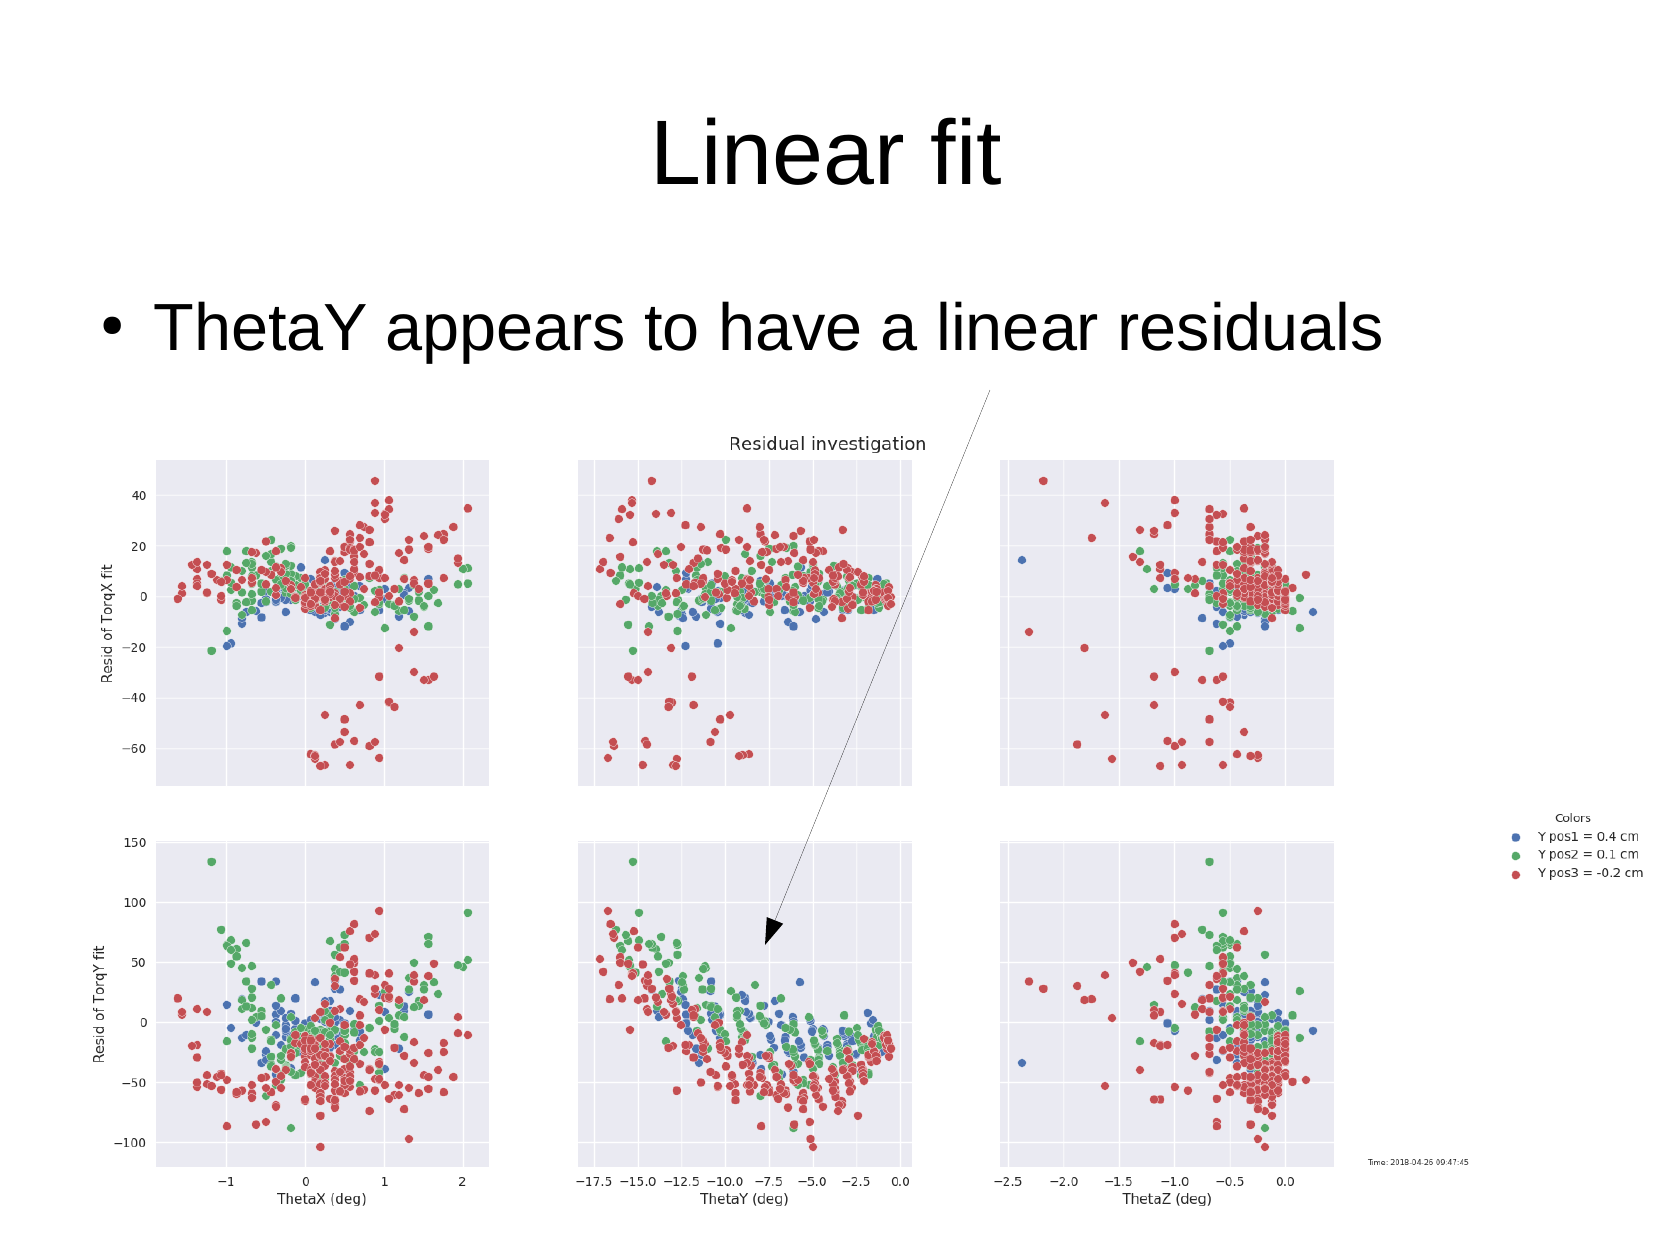

# Linear fit
ThetaY appears to have a linear residuals